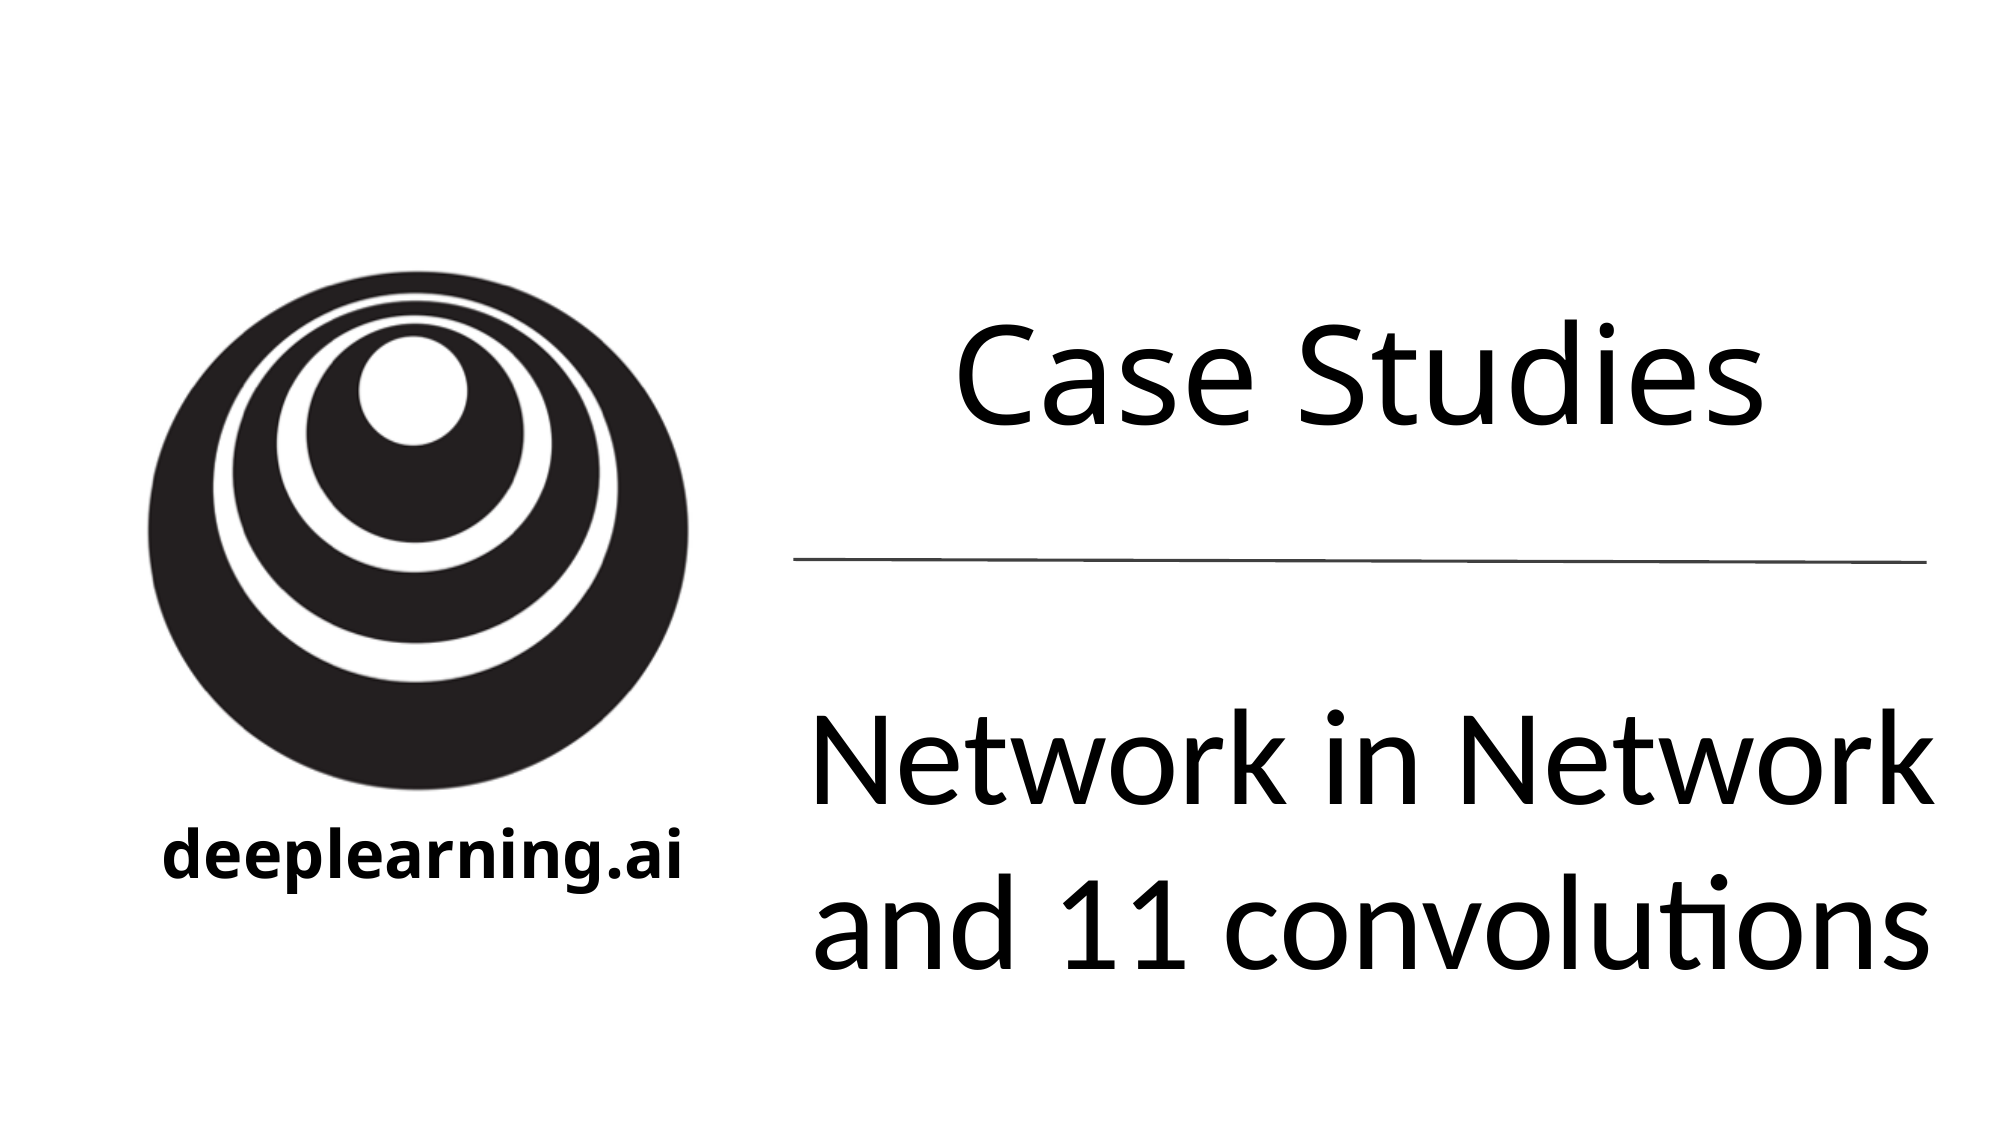

# Case Studies
deeplearning.ai
Network in Network and 11 convolutions